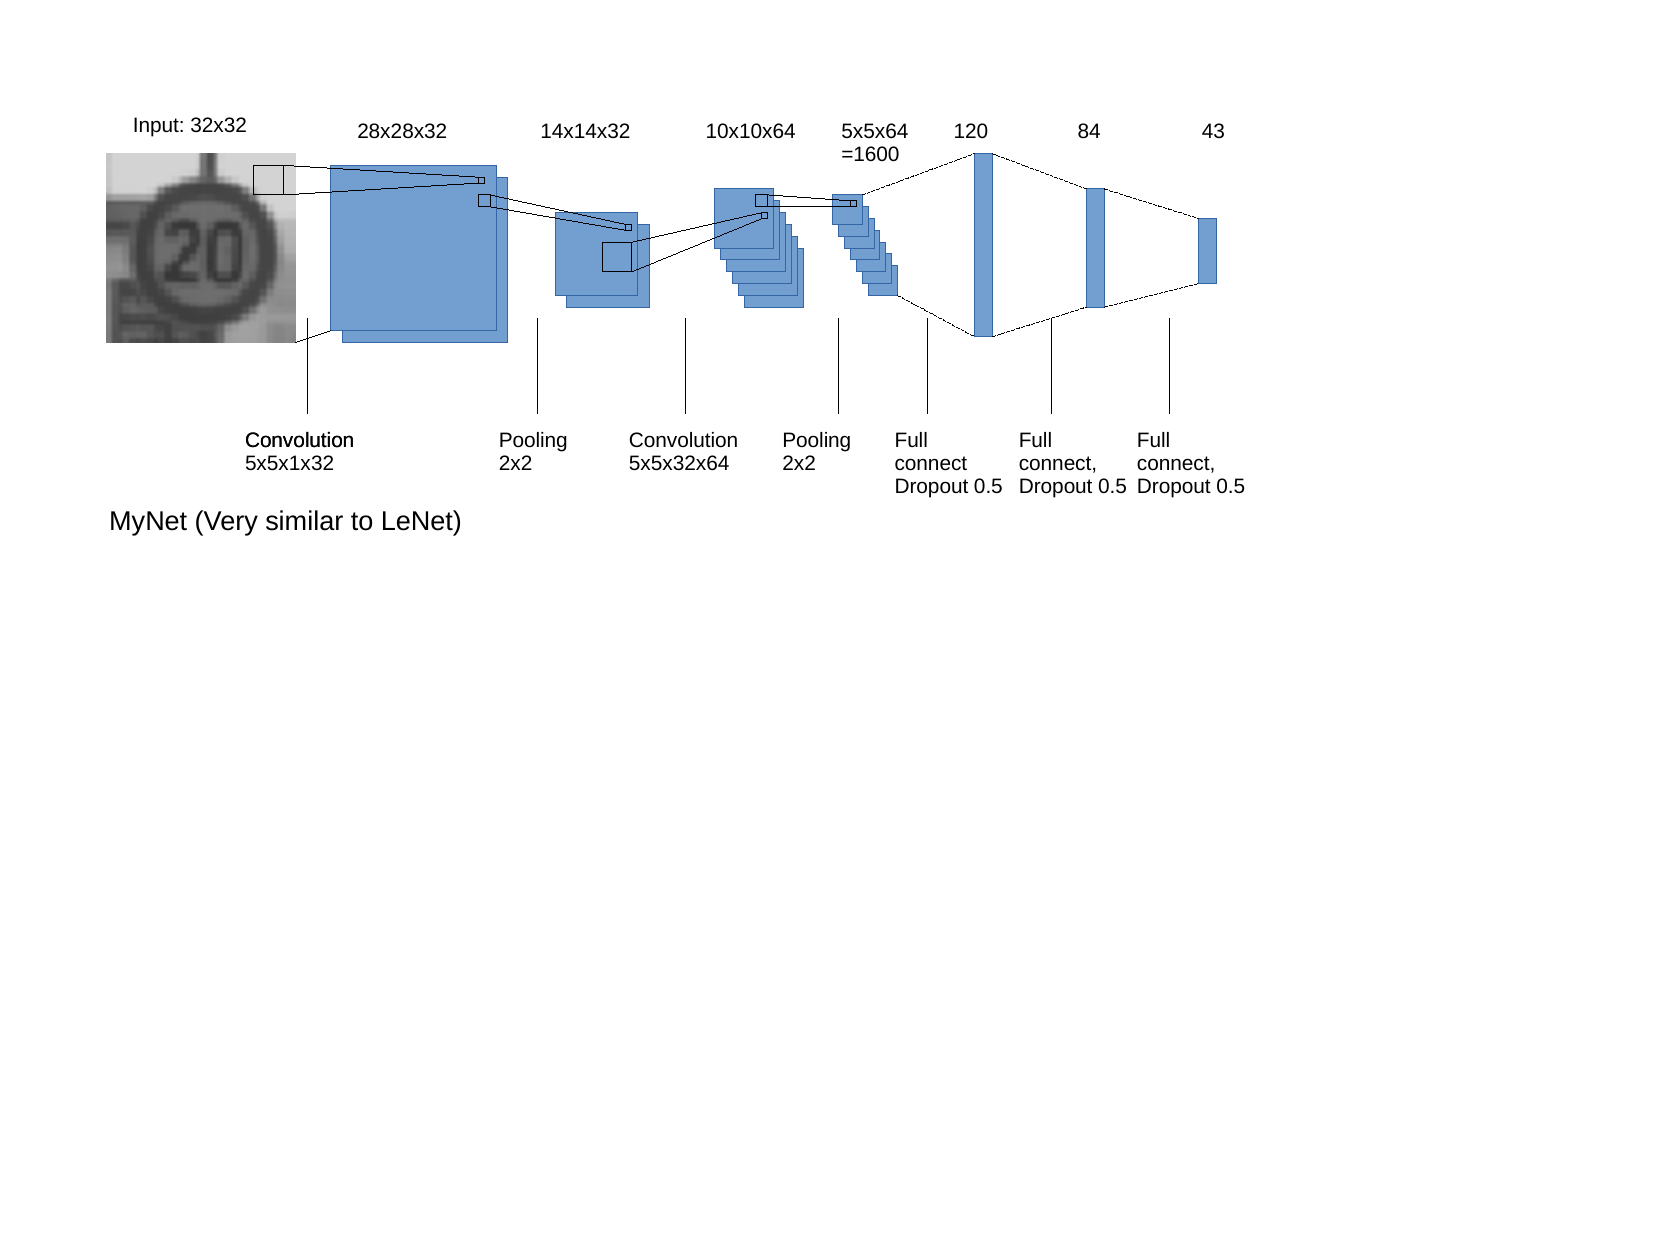

Input: 32x32
28x28x32
14x14x32
10x10x64
5x5x64
=1600
120
84
43
Convolution
Convolution
5x5x1x32
Pooling
2x2
Convolution
5x5x32x64
Pooling
2x2
Full
connect
Dropout 0.5
Full
connect,
Dropout 0.5
Full
connect,
Dropout 0.5
MyNet (Very similar to LeNet)